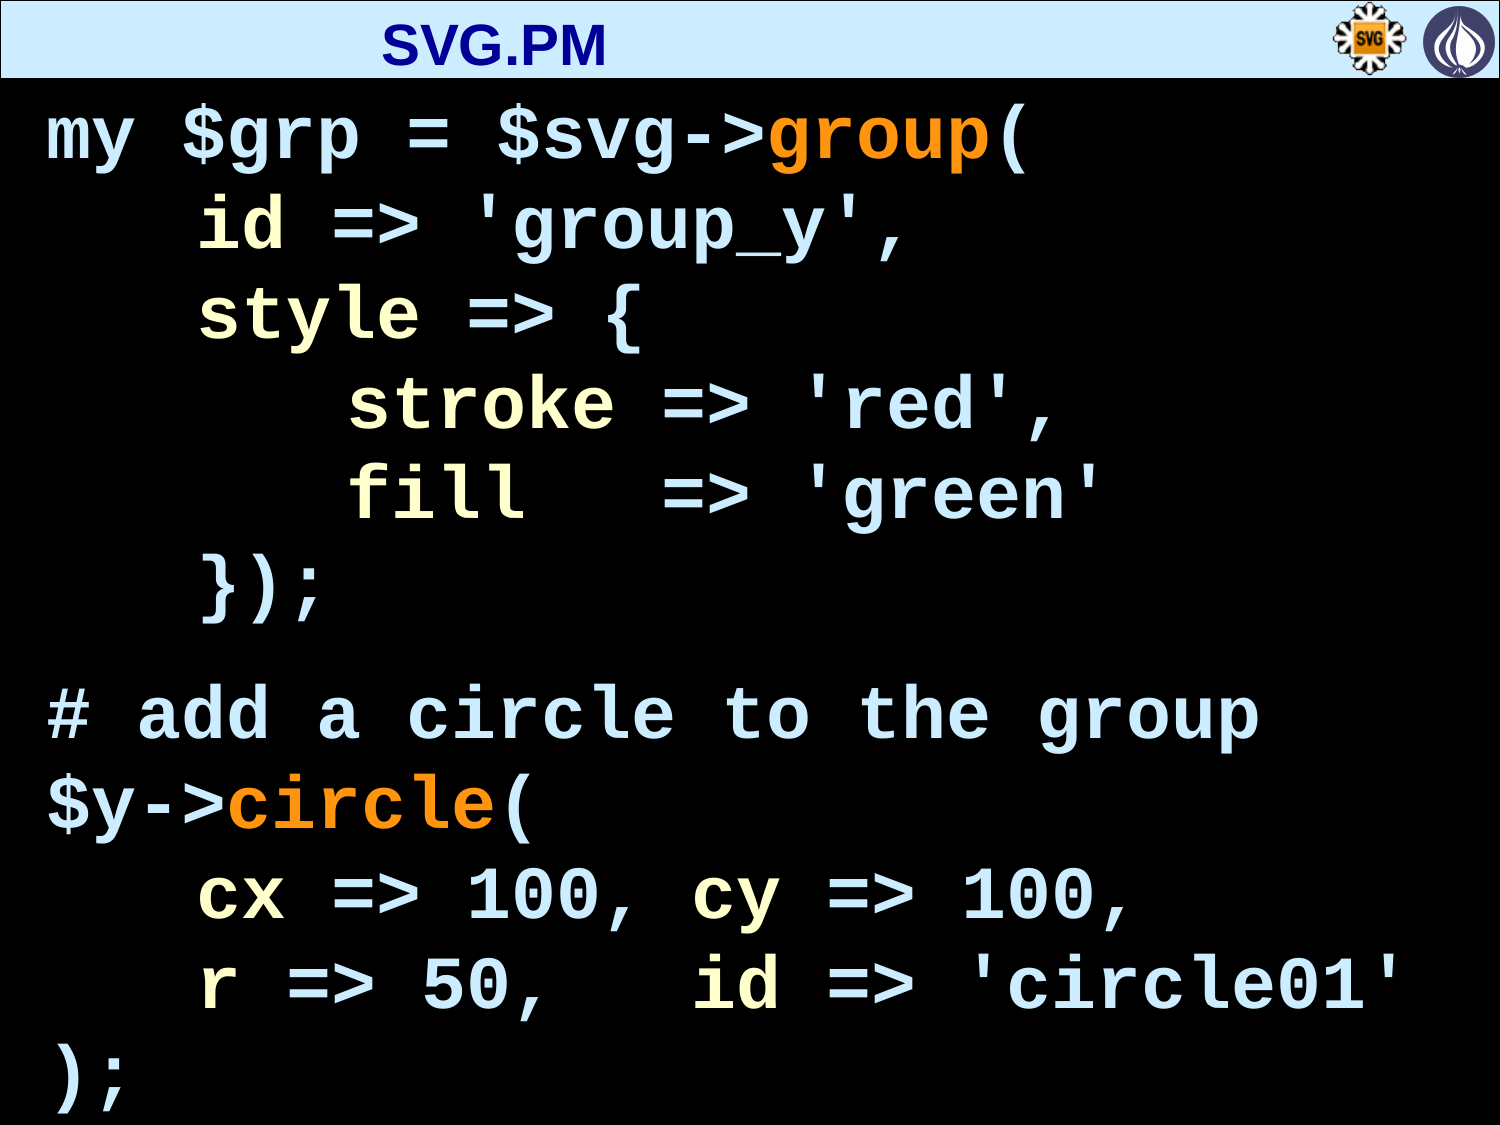

SVG.PM
my $grp = $svg->group(
	id => 'group_y',
	style => {
		stroke => 'red',
		fill => 'green'
	});
# add a circle to the group
$y->circle(
	cx => 100, cy => 100,
	r => 50, 	 id => 'circle01'
);